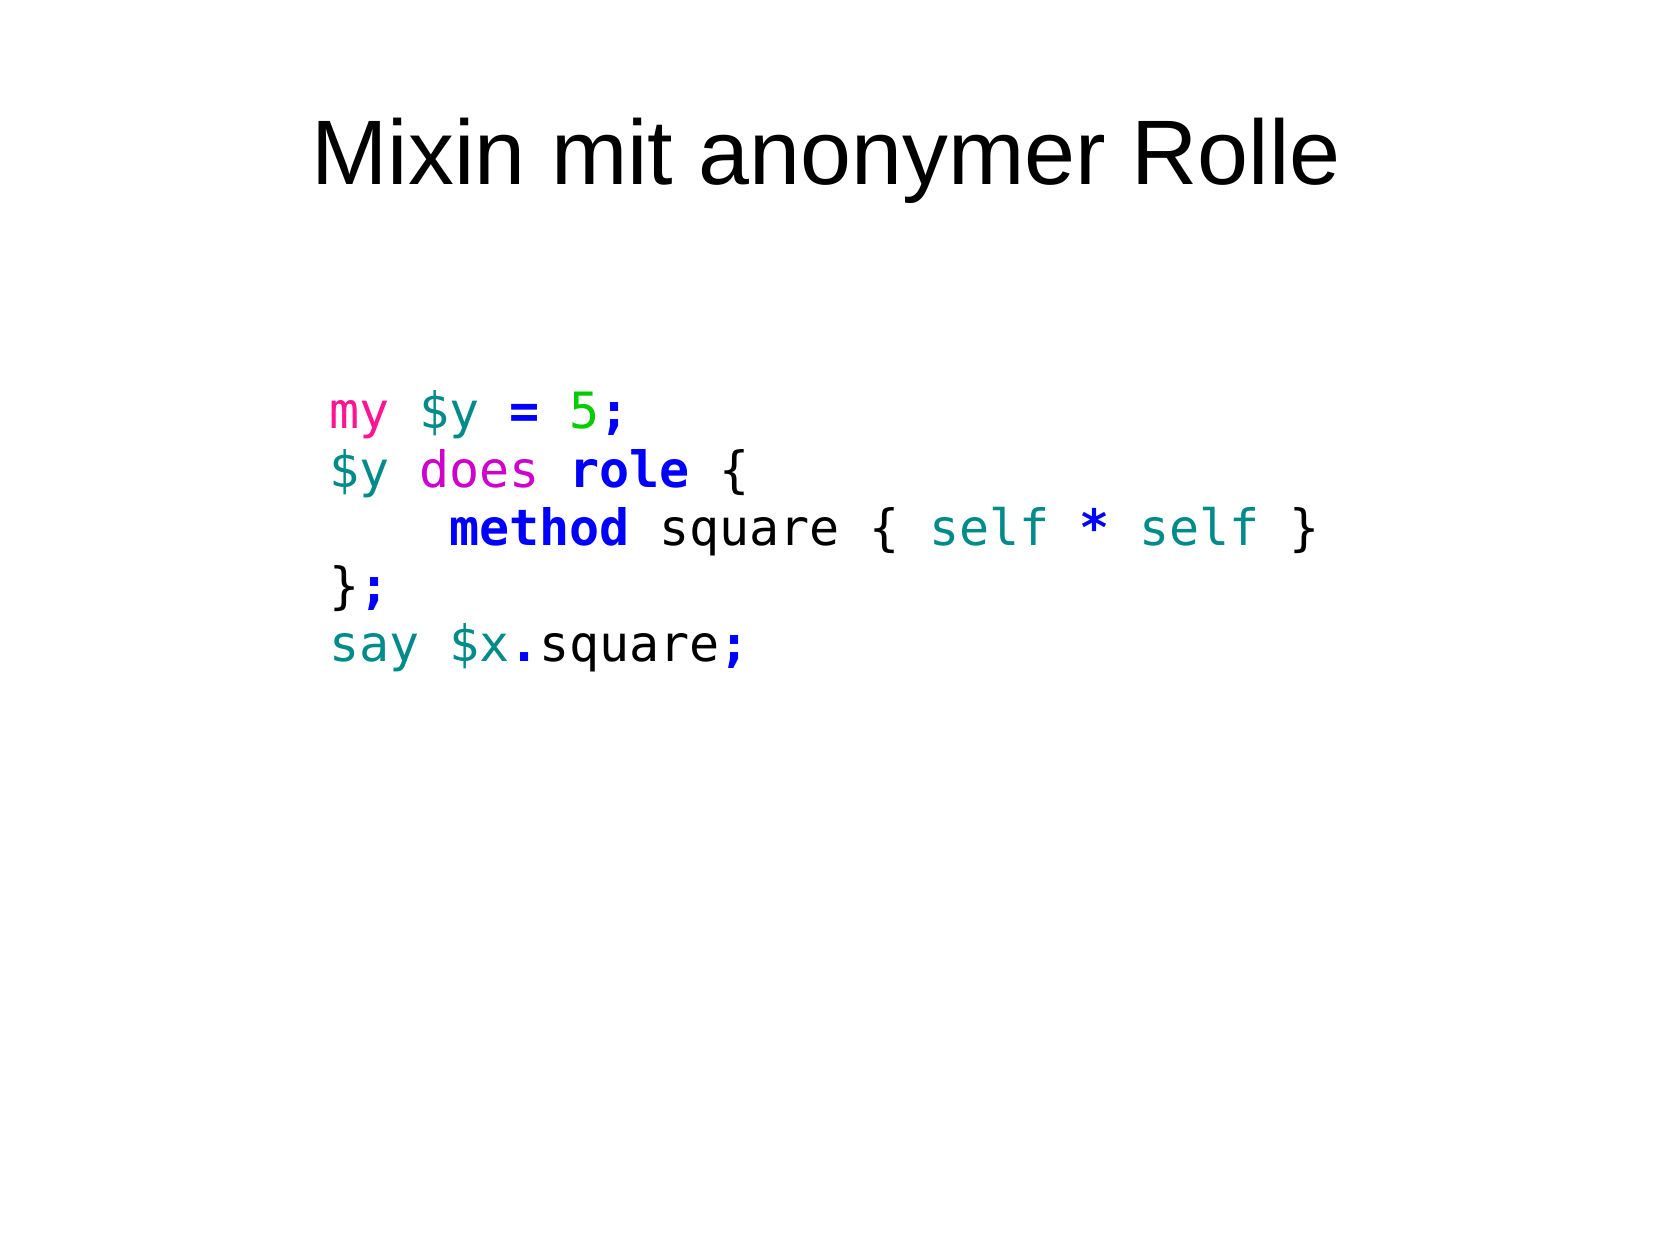

# Mixin mit anonymer Rolle
my $y = 5;
$y does role {
 method square { self * self }
};
say $x.square;